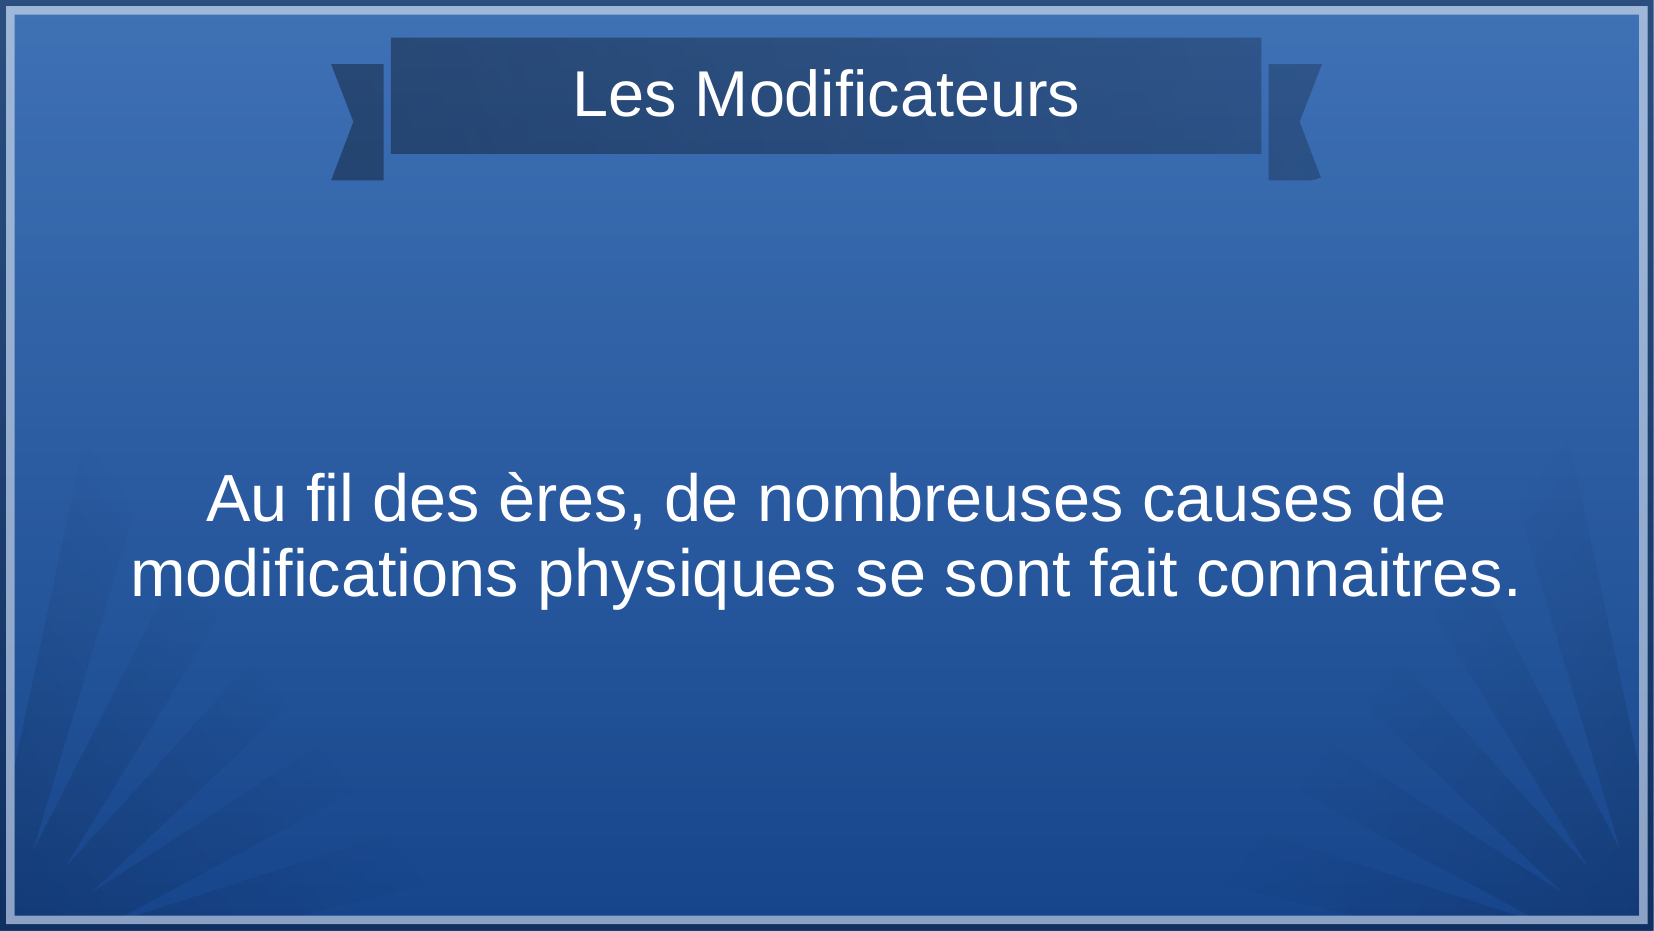

# Les Modificateurs
Au fil des ères, de nombreuses causes de modifications physiques se sont fait connaitres.